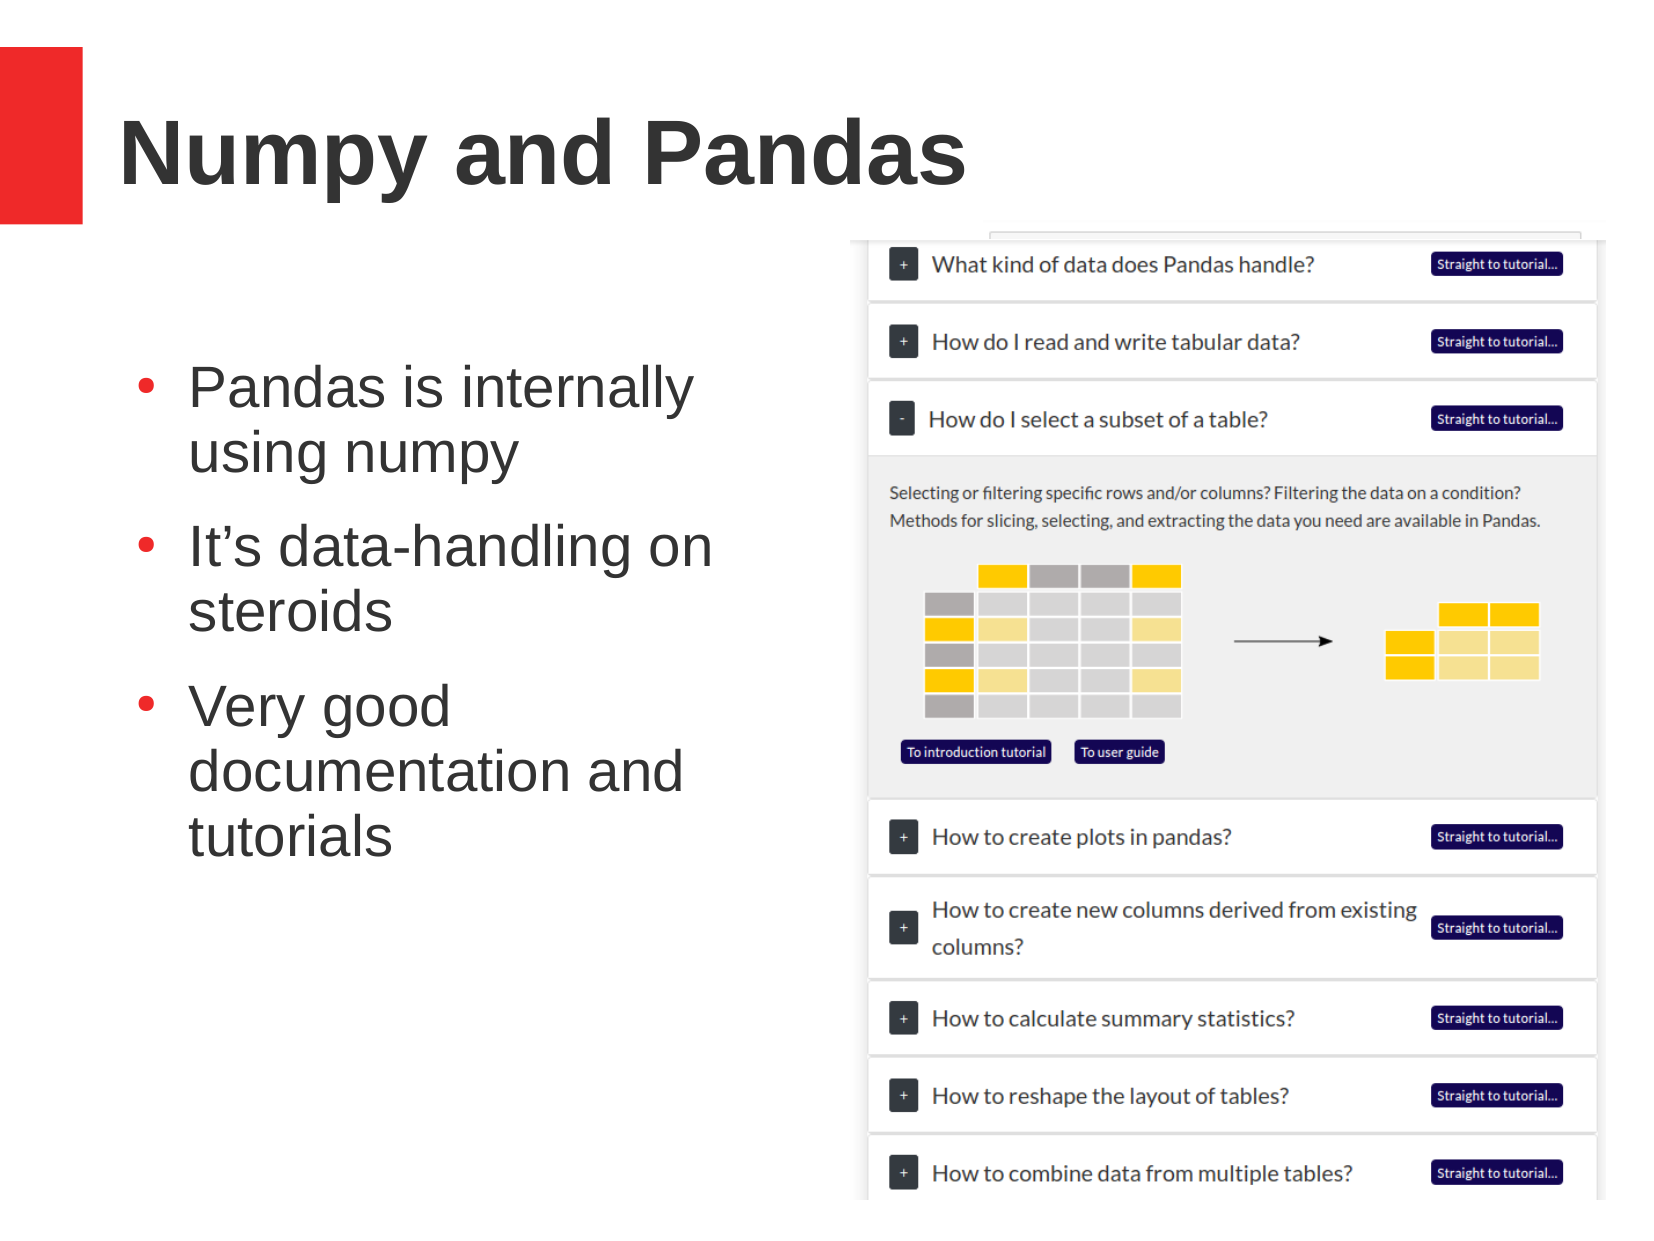

# Numpy and Pandas
Pandas is internally using numpy
It’s data-handling on steroids
Very good documentation and tutorials
9